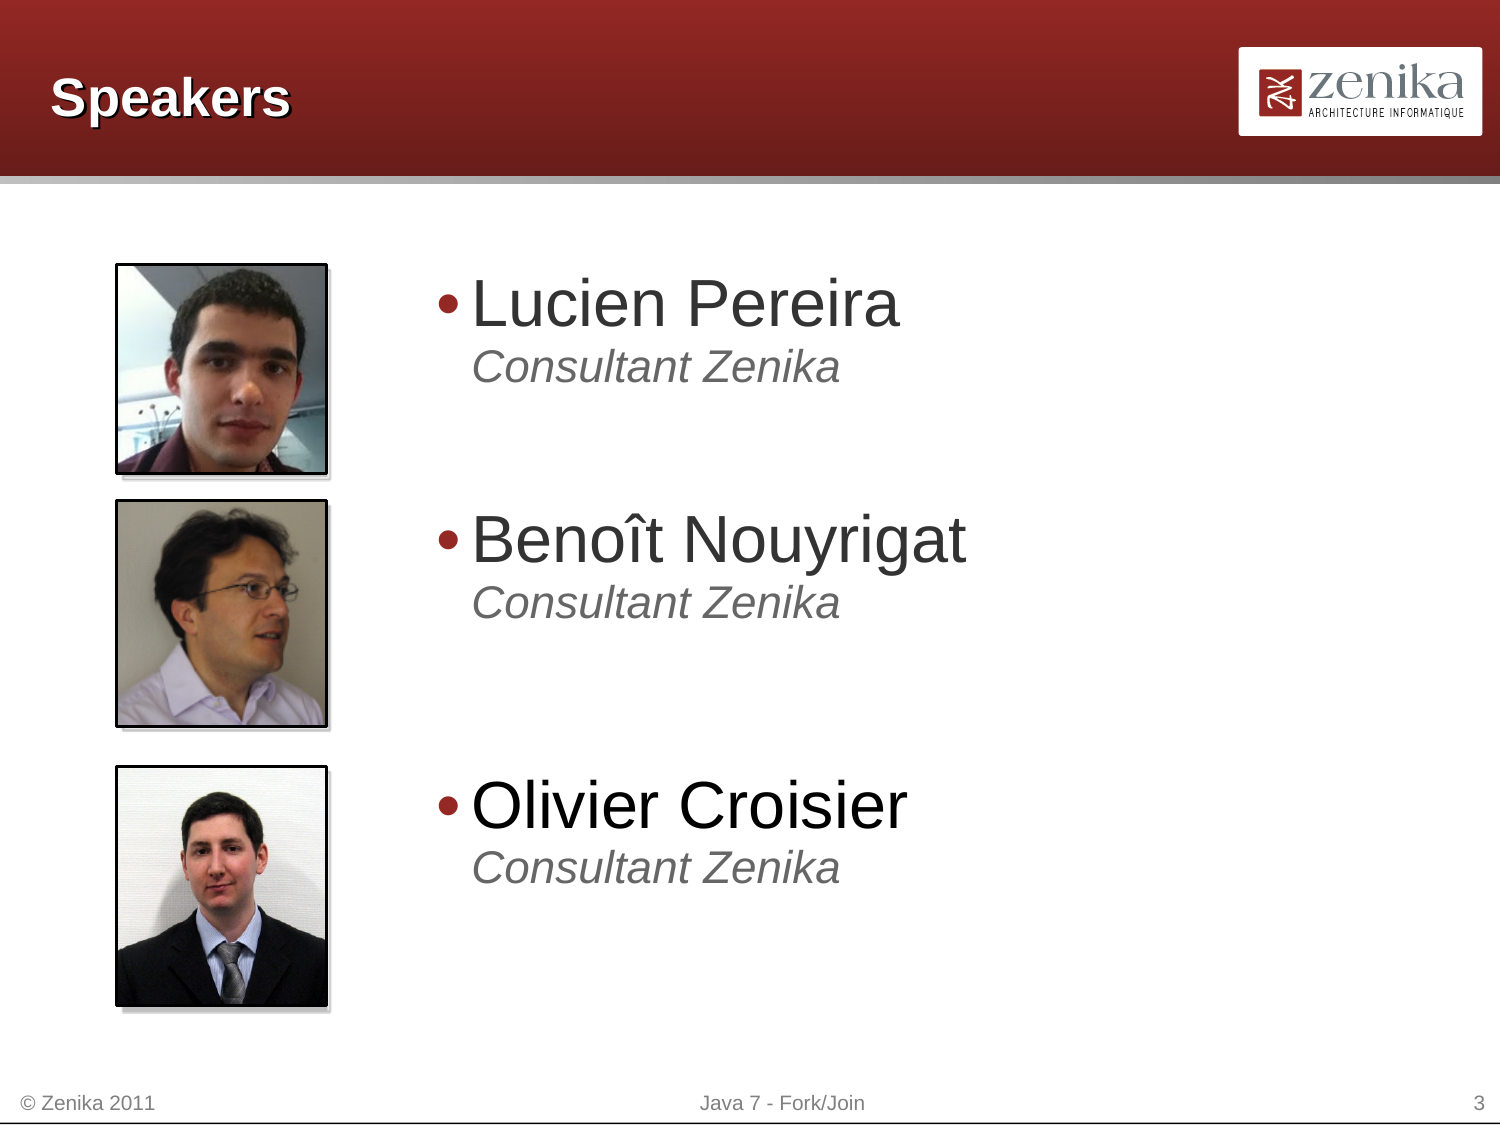

# Speakers
Lucien Pereira
Consultant Zenika
Benoît Nouyrigat
Consultant Zenika
Olivier Croisier
Consultant Zenika